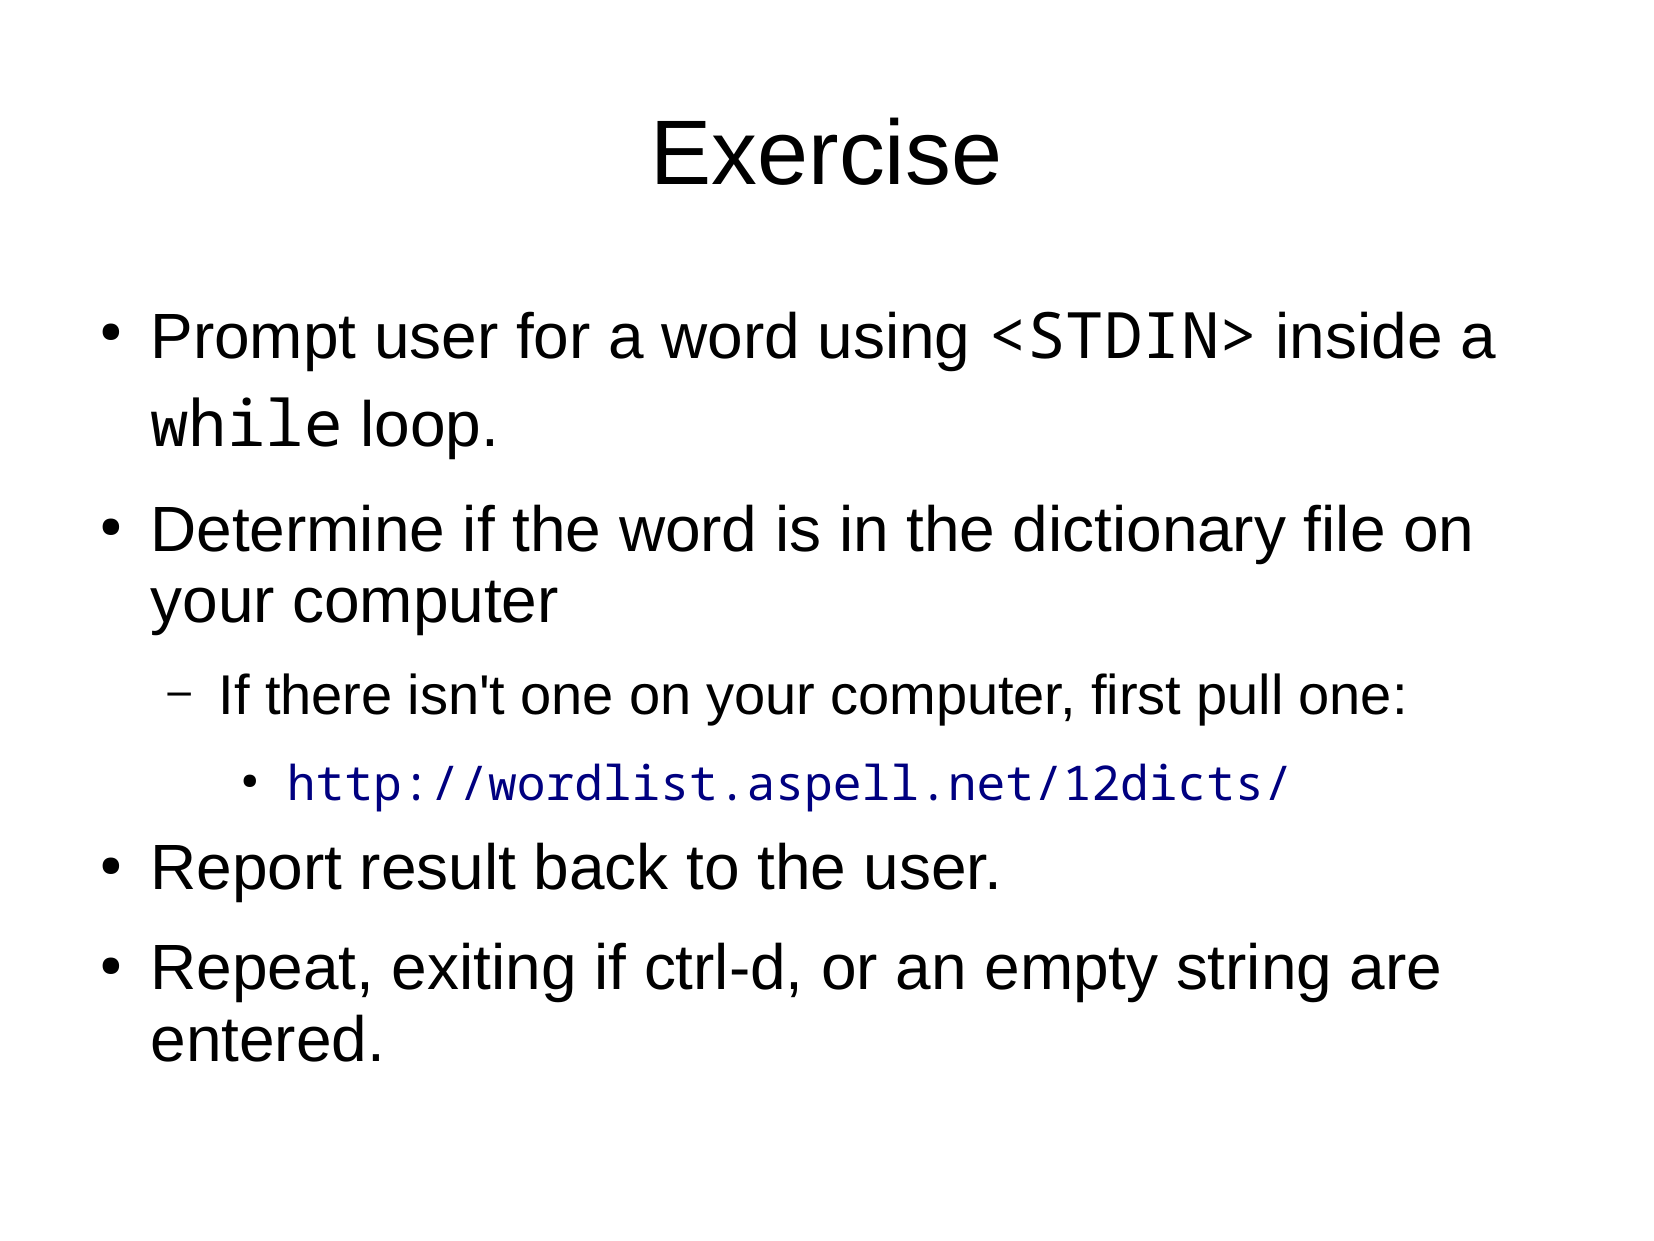

# Exercise
Prompt user for a word using <STDIN> inside a while loop.
Determine if the word is in the dictionary file on your computer
If there isn't one on your computer, first pull one:
http://wordlist.aspell.net/12dicts/
Report result back to the user.
Repeat, exiting if ctrl-d, or an empty string are entered.